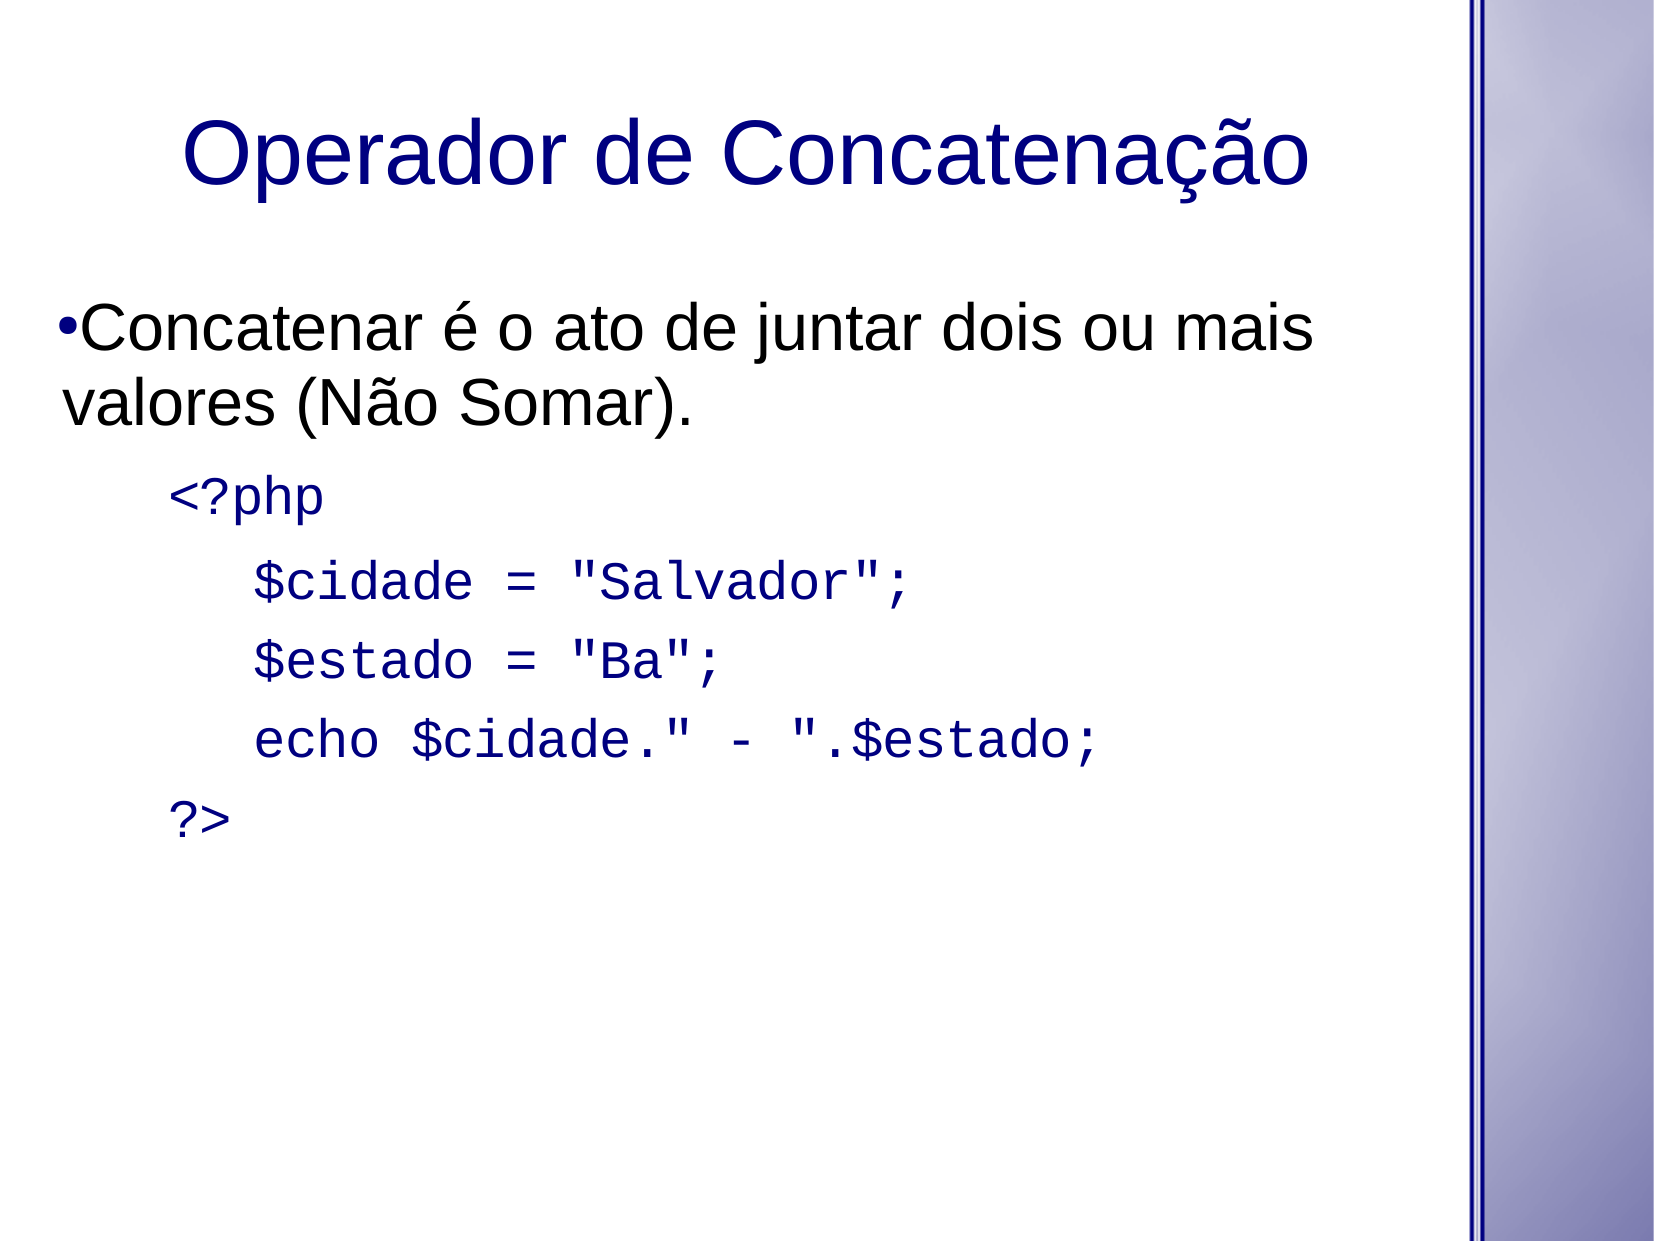

# Operador de Concatenação
Concatenar é o ato de juntar dois ou mais valores (Não Somar).
<?php
$cidade = "Salvador";
$estado = "Ba";
echo $cidade." - ".$estado;
?>